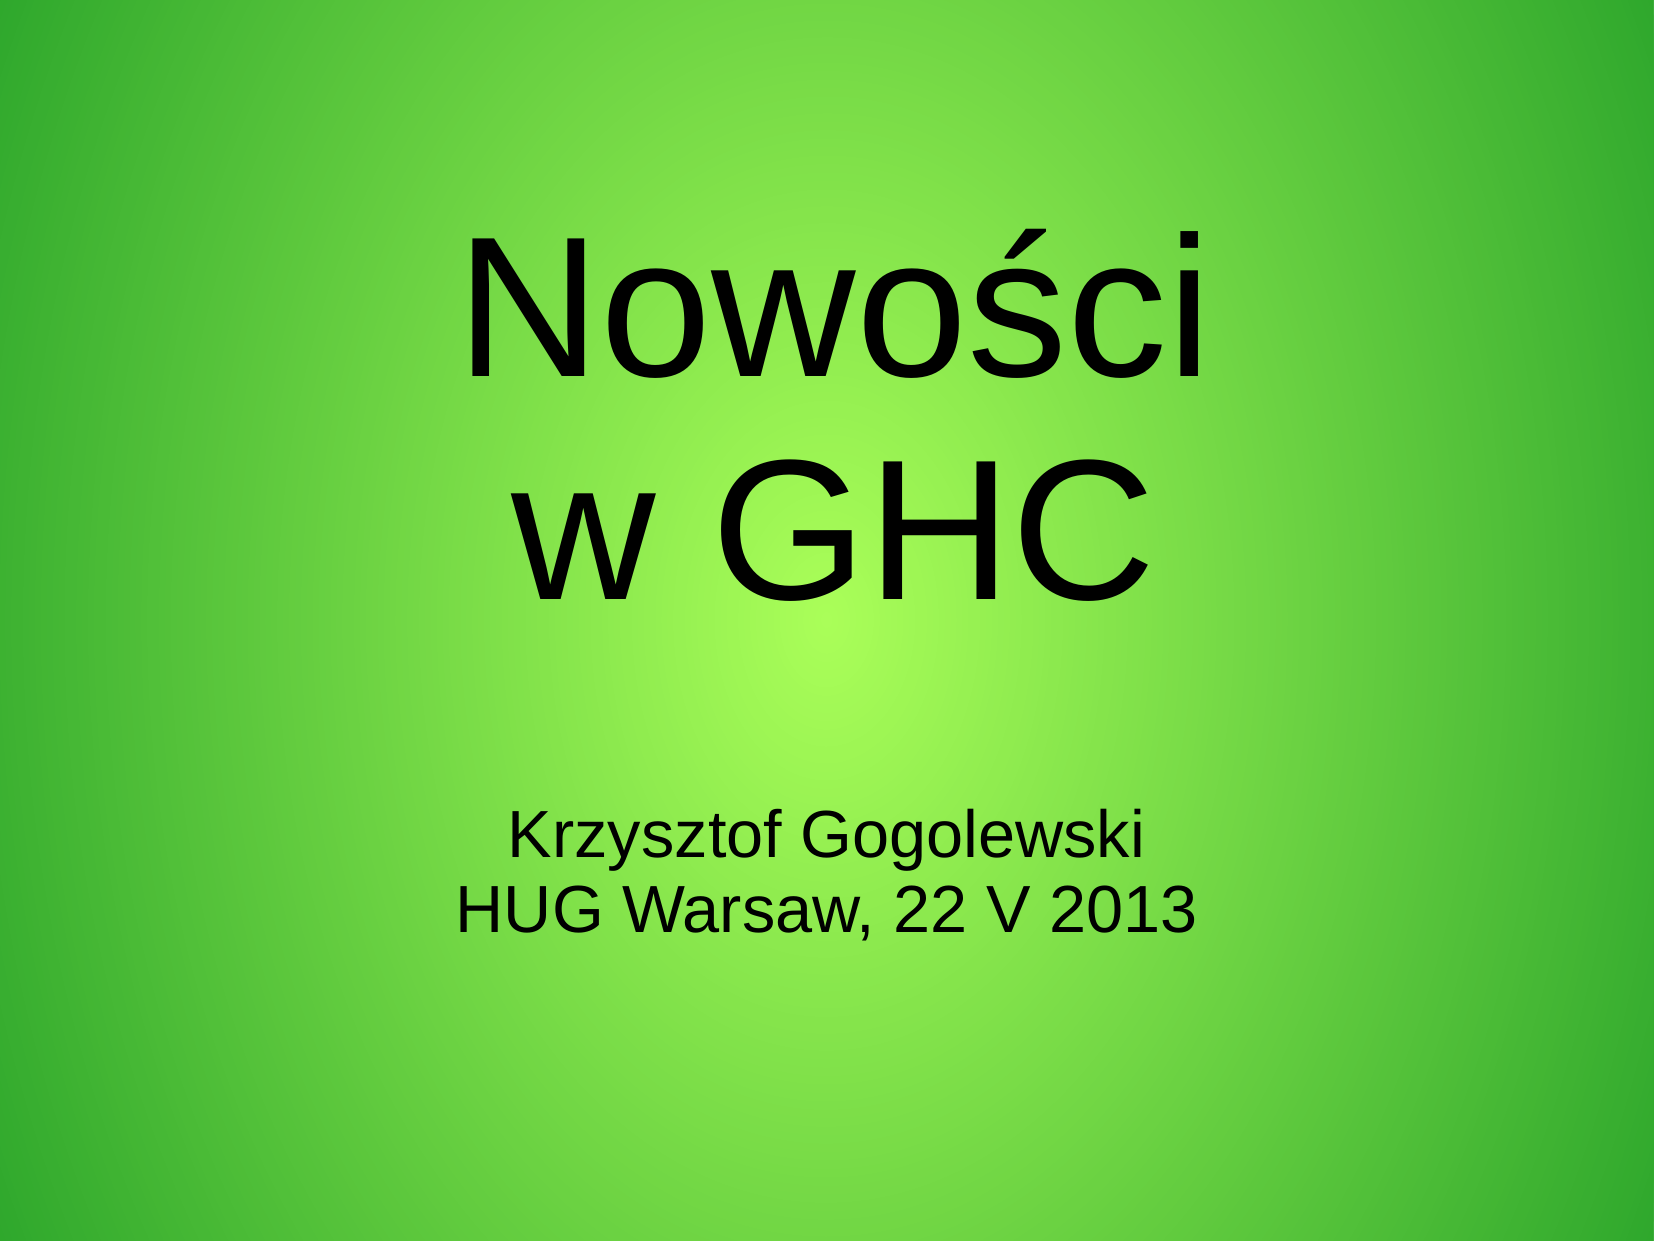

# Nowości w GHC
Krzysztof Gogolewski
HUG Warsaw, 22 V 2013